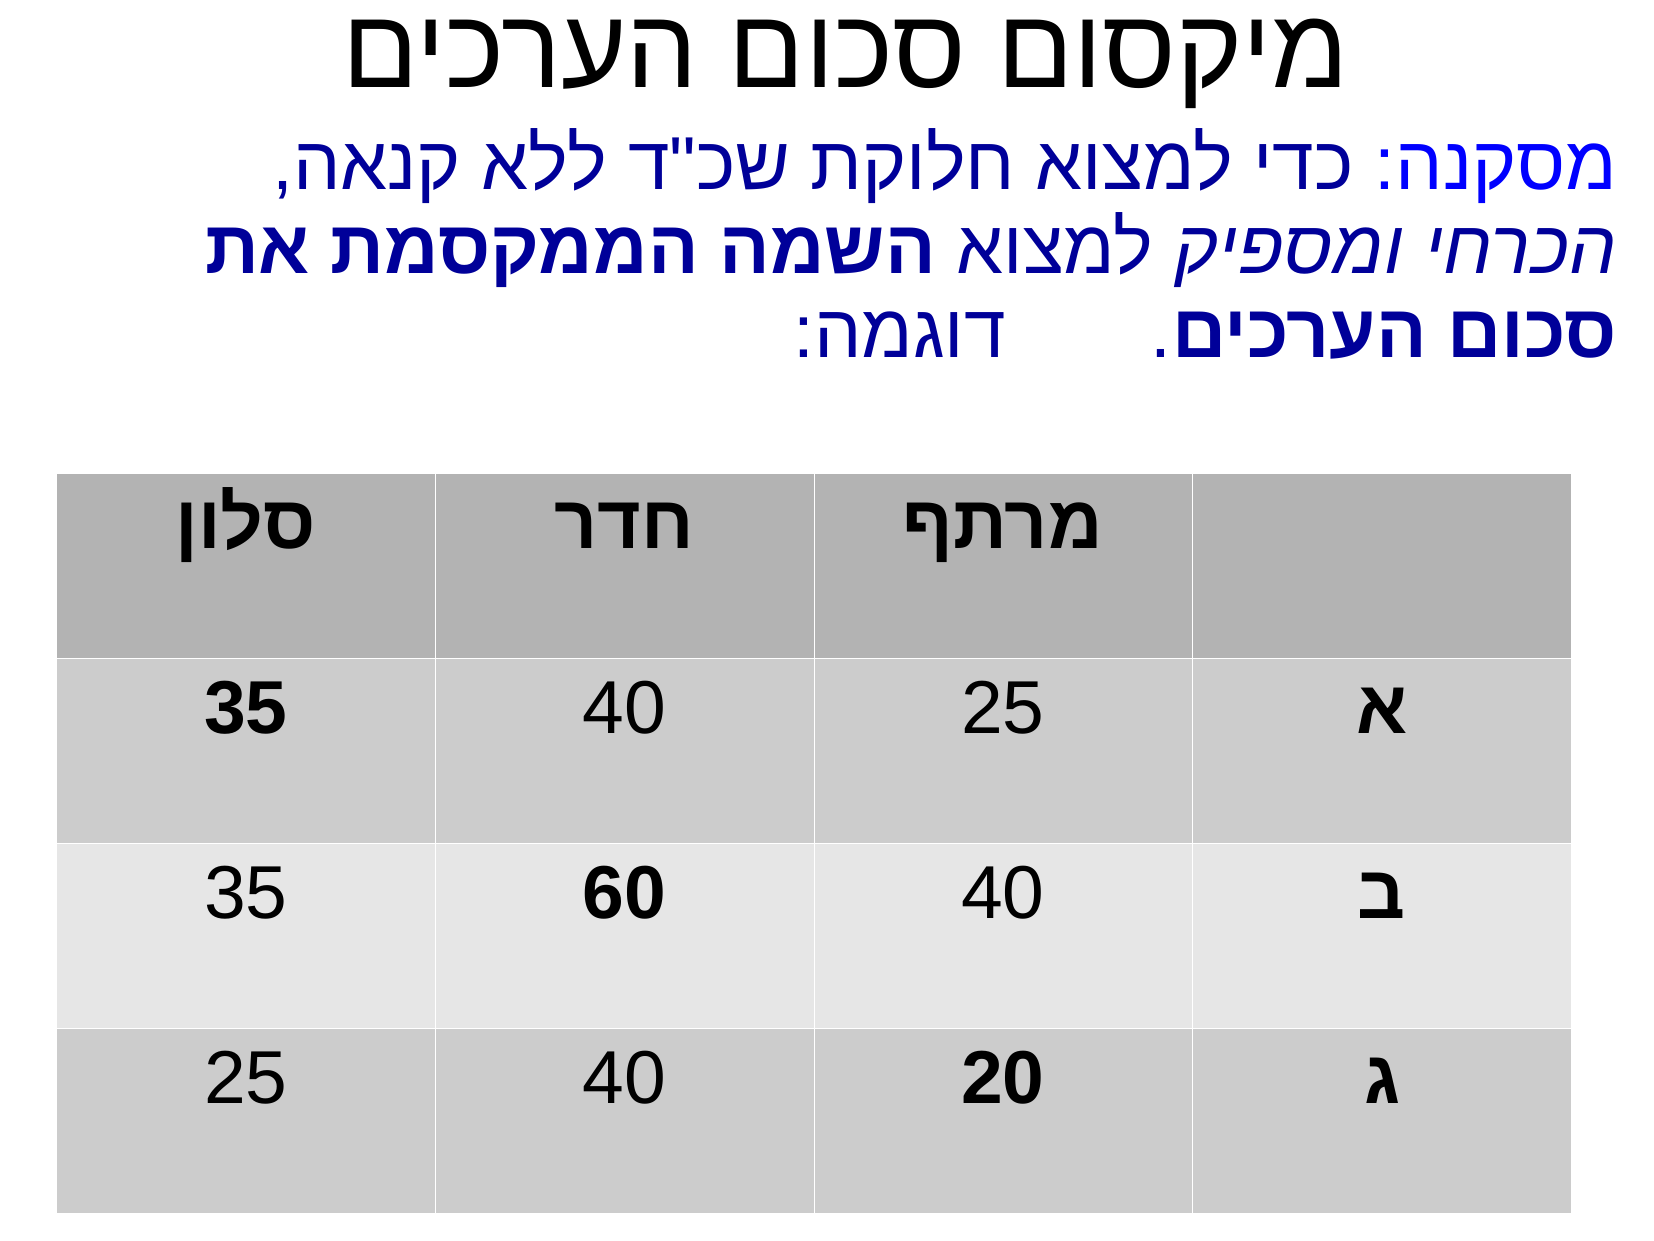

# מיקסום סכום הערכים
מסקנה: כדי למצוא חלוקת שכ"ד ללא קנאה, הכרחי ומספיק למצוא השמה הממקסמת את סכום הערכים. דוגמה:
| סלון | חדר | מרתף | |
| --- | --- | --- | --- |
| 35 | 40 | 25 | א |
| 35 | 60 | 40 | ב |
| 25 | 40 | 20 | ג |